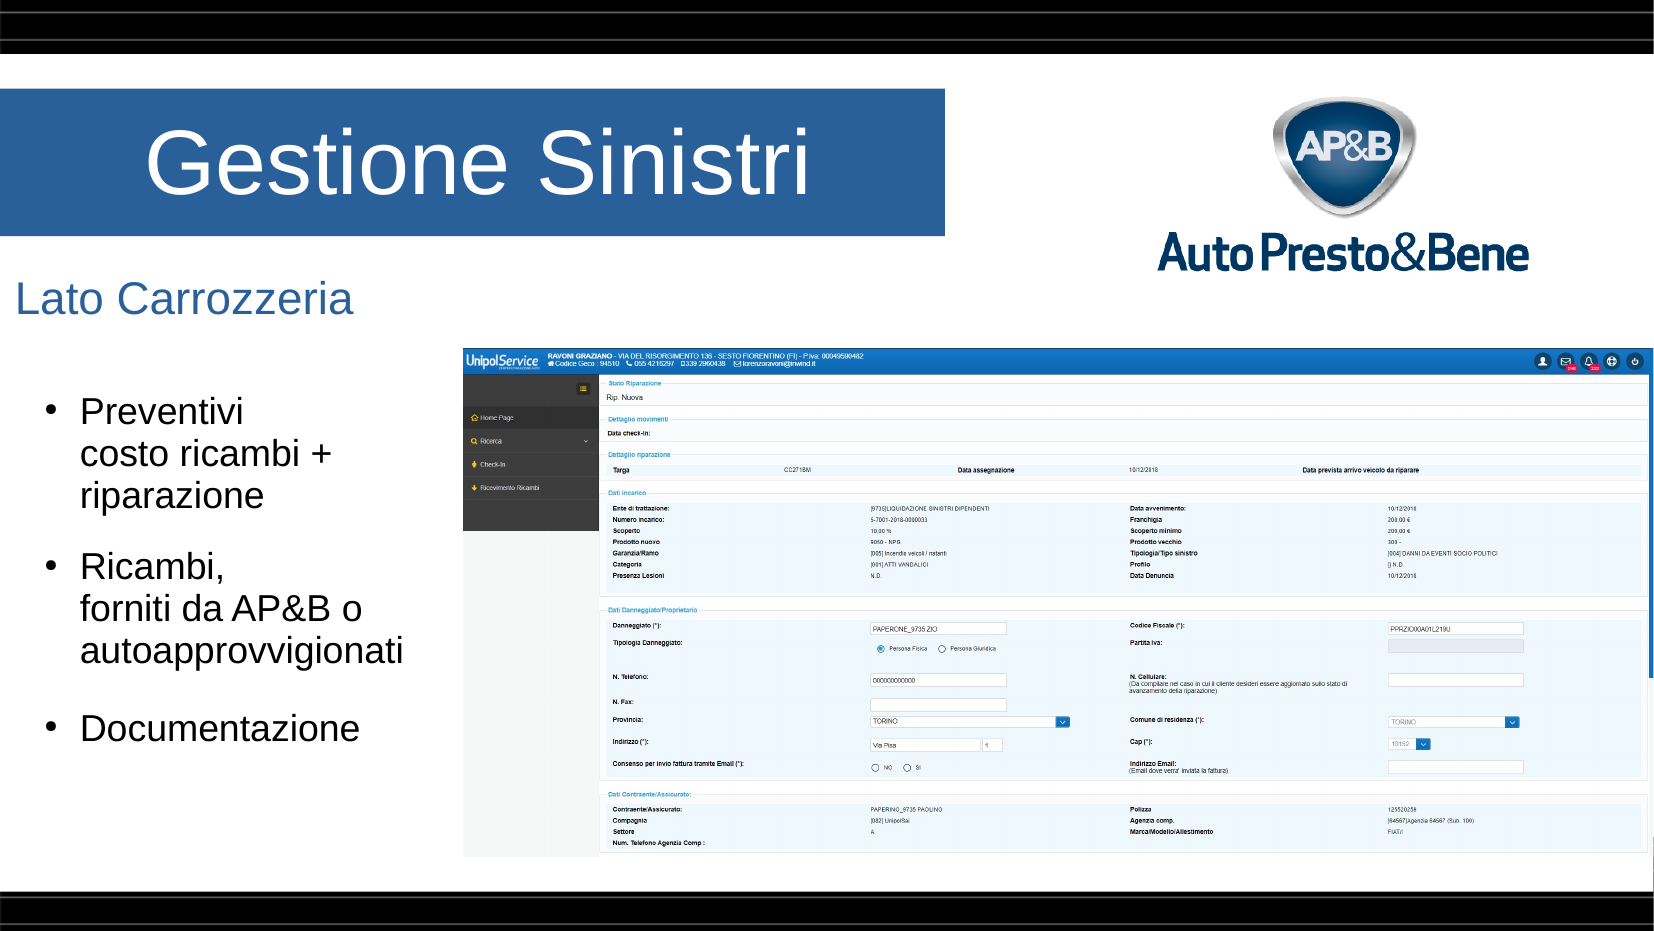

# Gestione Sinistri
Lato Carrozzeria
Preventivi			costo ricambi + riparazione
Ricambi,			 forniti da AP&B o autoapprovvigionati
Documentazione